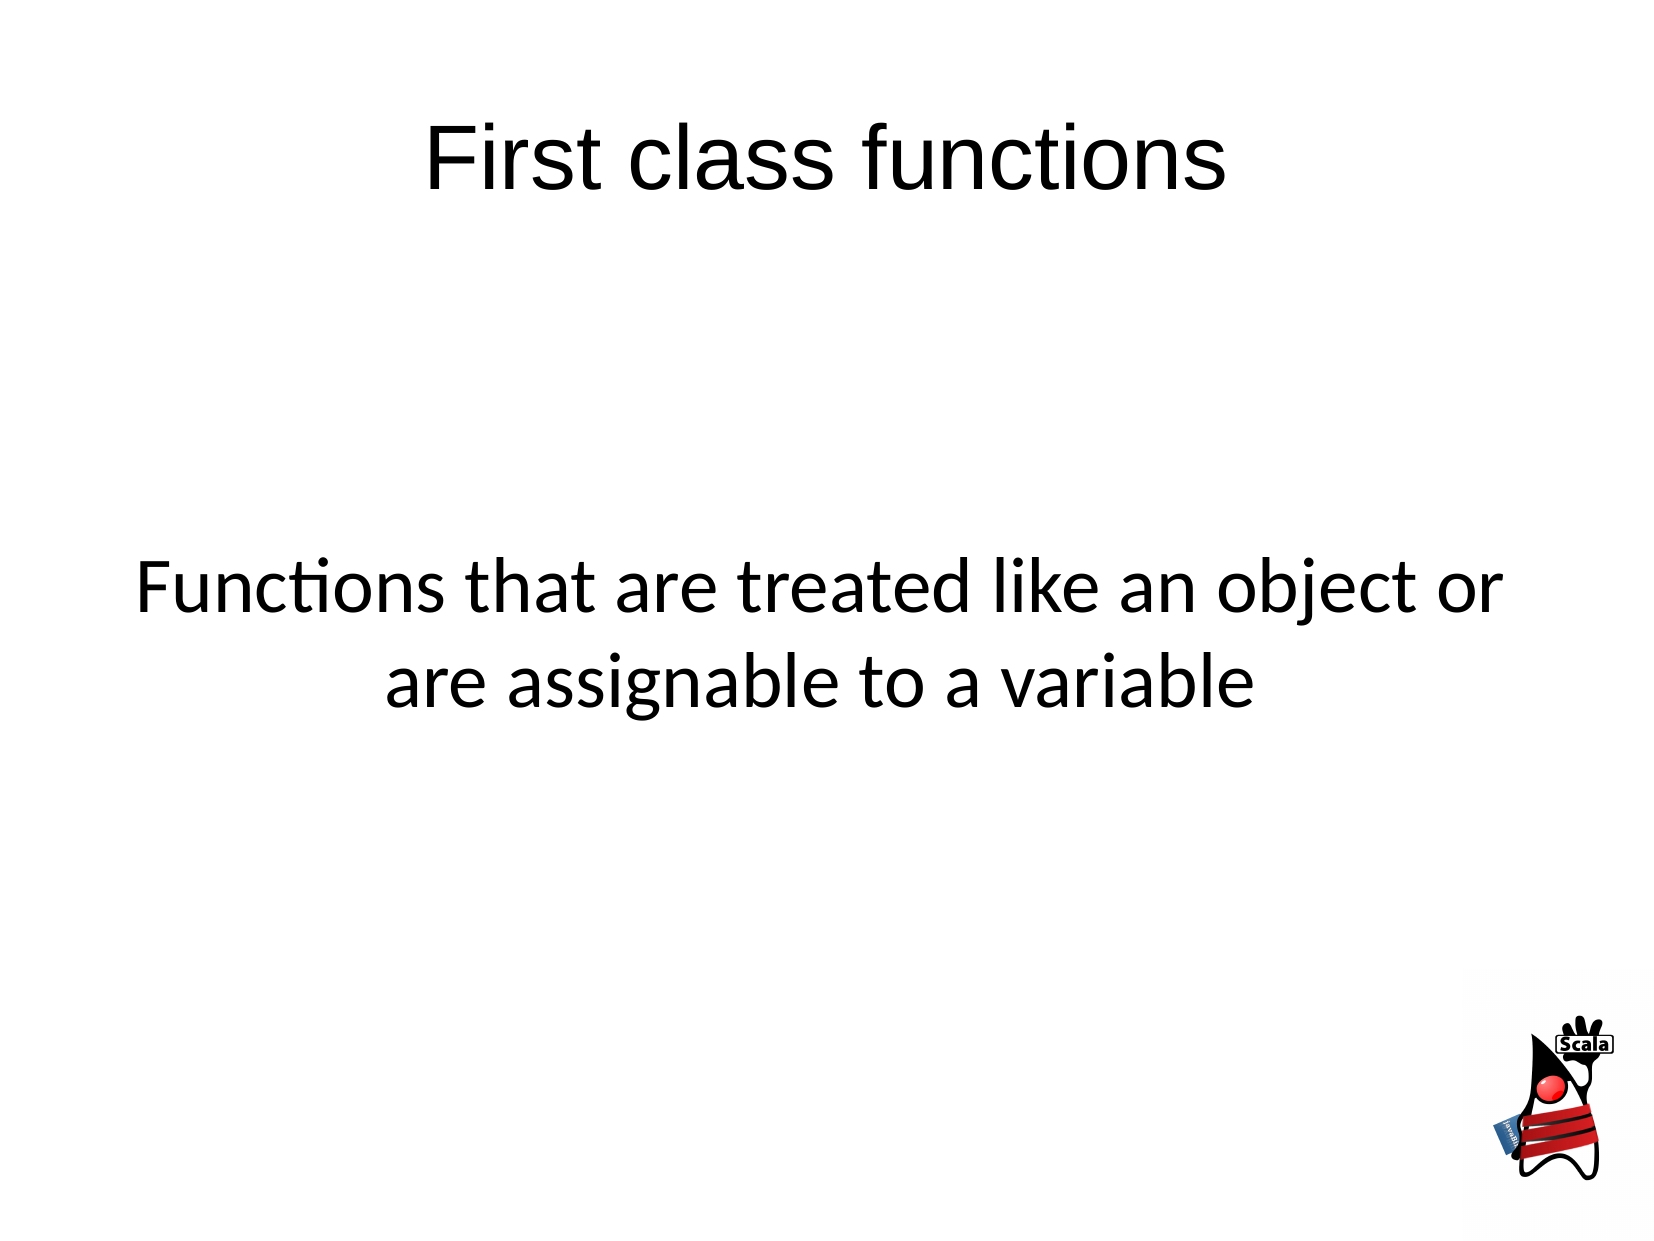

First class functions
Functions that are treated like an object or are assignable to a variable